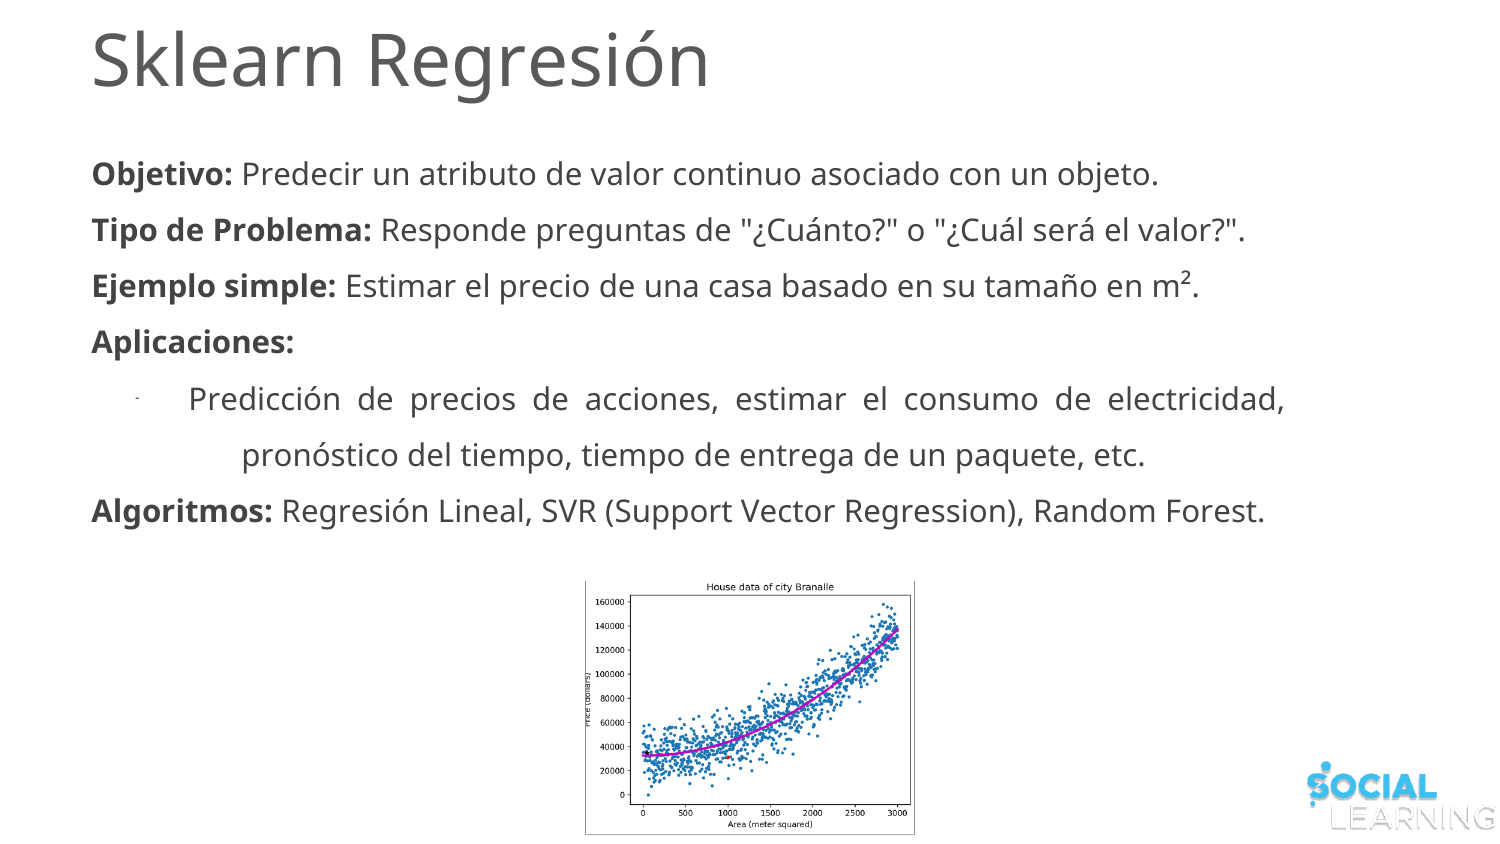

Sklearn Regresión
Objetivo: Predecir un atributo de valor continuo asociado con un objeto.
Tipo de Problema: Responde preguntas de "¿Cuánto?" o "¿Cuál será el valor?".
Ejemplo simple: Estimar el precio de una casa basado en su tamaño en m².
Aplicaciones:
Predicción de precios de acciones, estimar el consumo de electricidad, pronóstico del tiempo, tiempo de entrega de un paquete, etc.
Algoritmos: Regresión Lineal, SVR (Support Vector Regression), Random Forest.